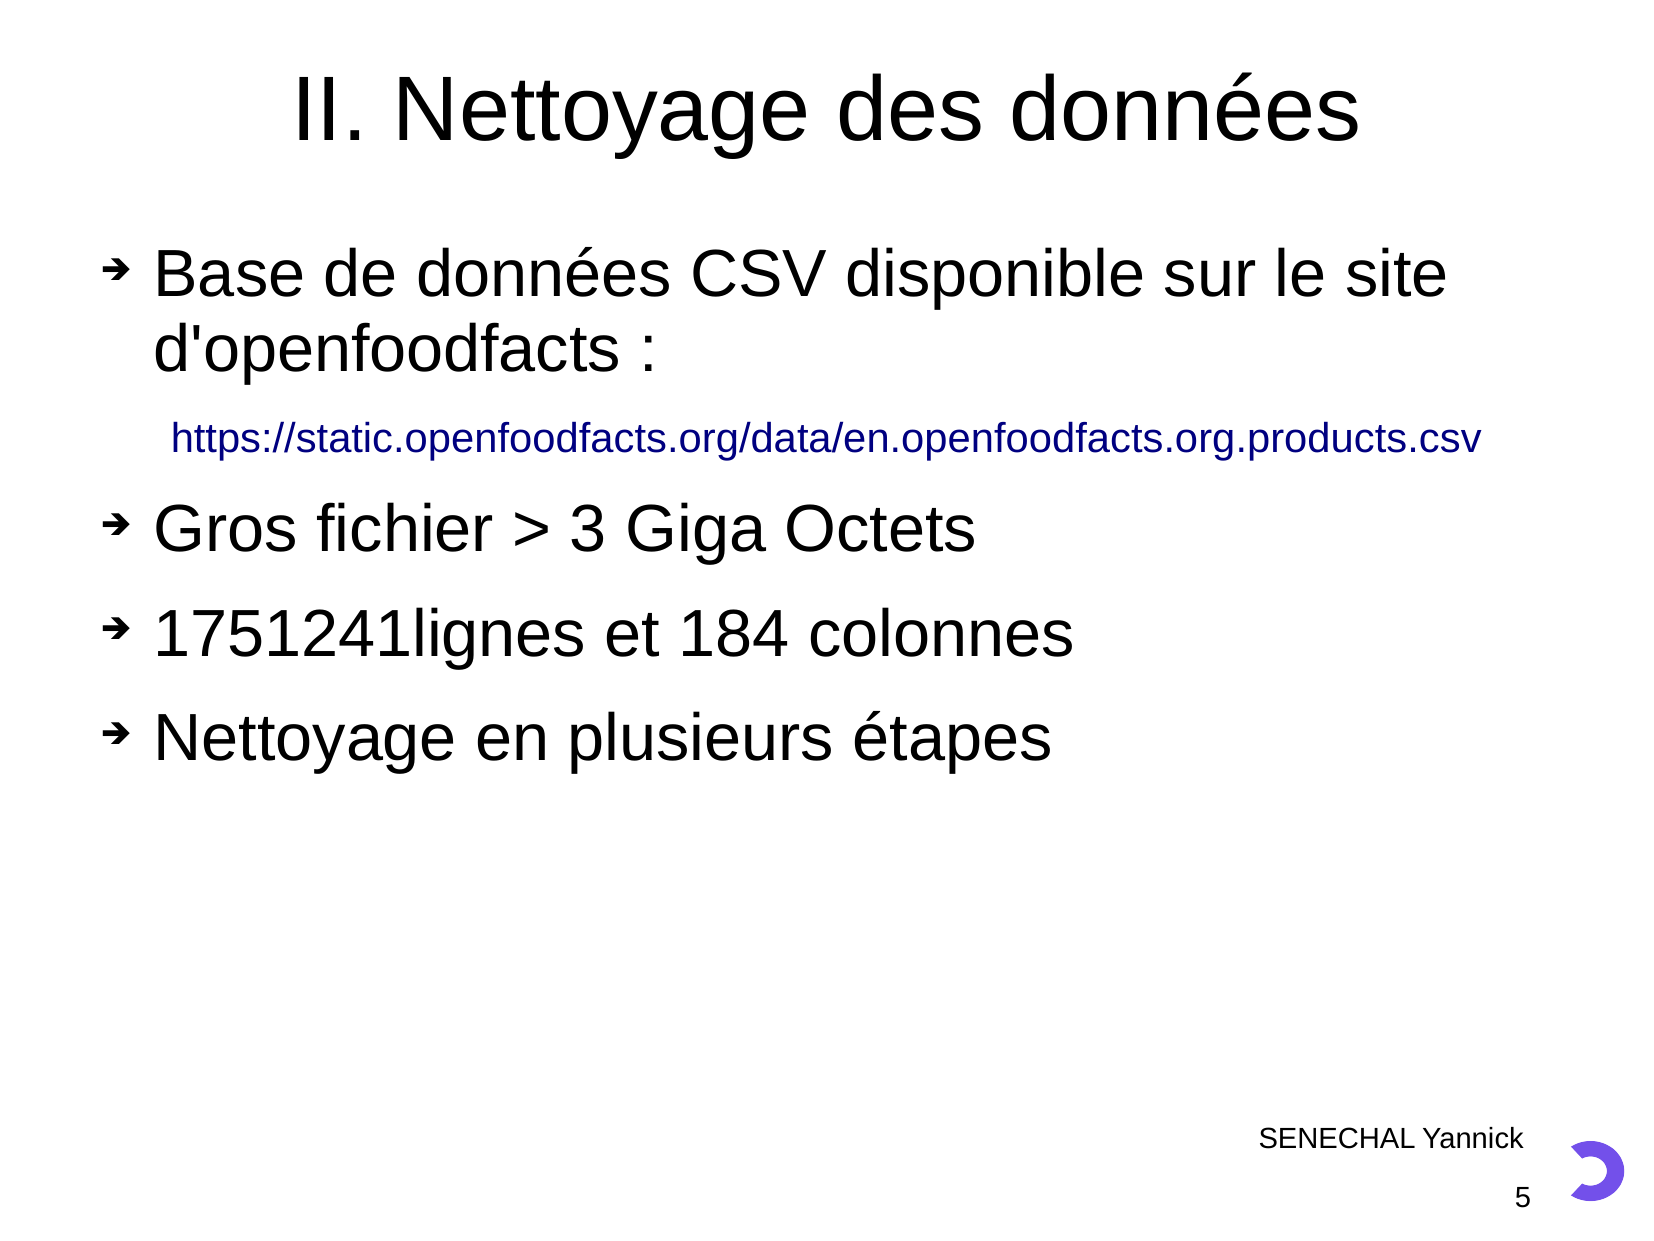

# II. Nettoyage des données
Base de données CSV disponible sur le site d'openfoodfacts :
https://static.openfoodfacts.org/data/en.openfoodfacts.org.products.csv
Gros fichier > 3 Giga Octets
1751241lignes et 184 colonnes
Nettoyage en plusieurs étapes
SENECHAL Yannick
5